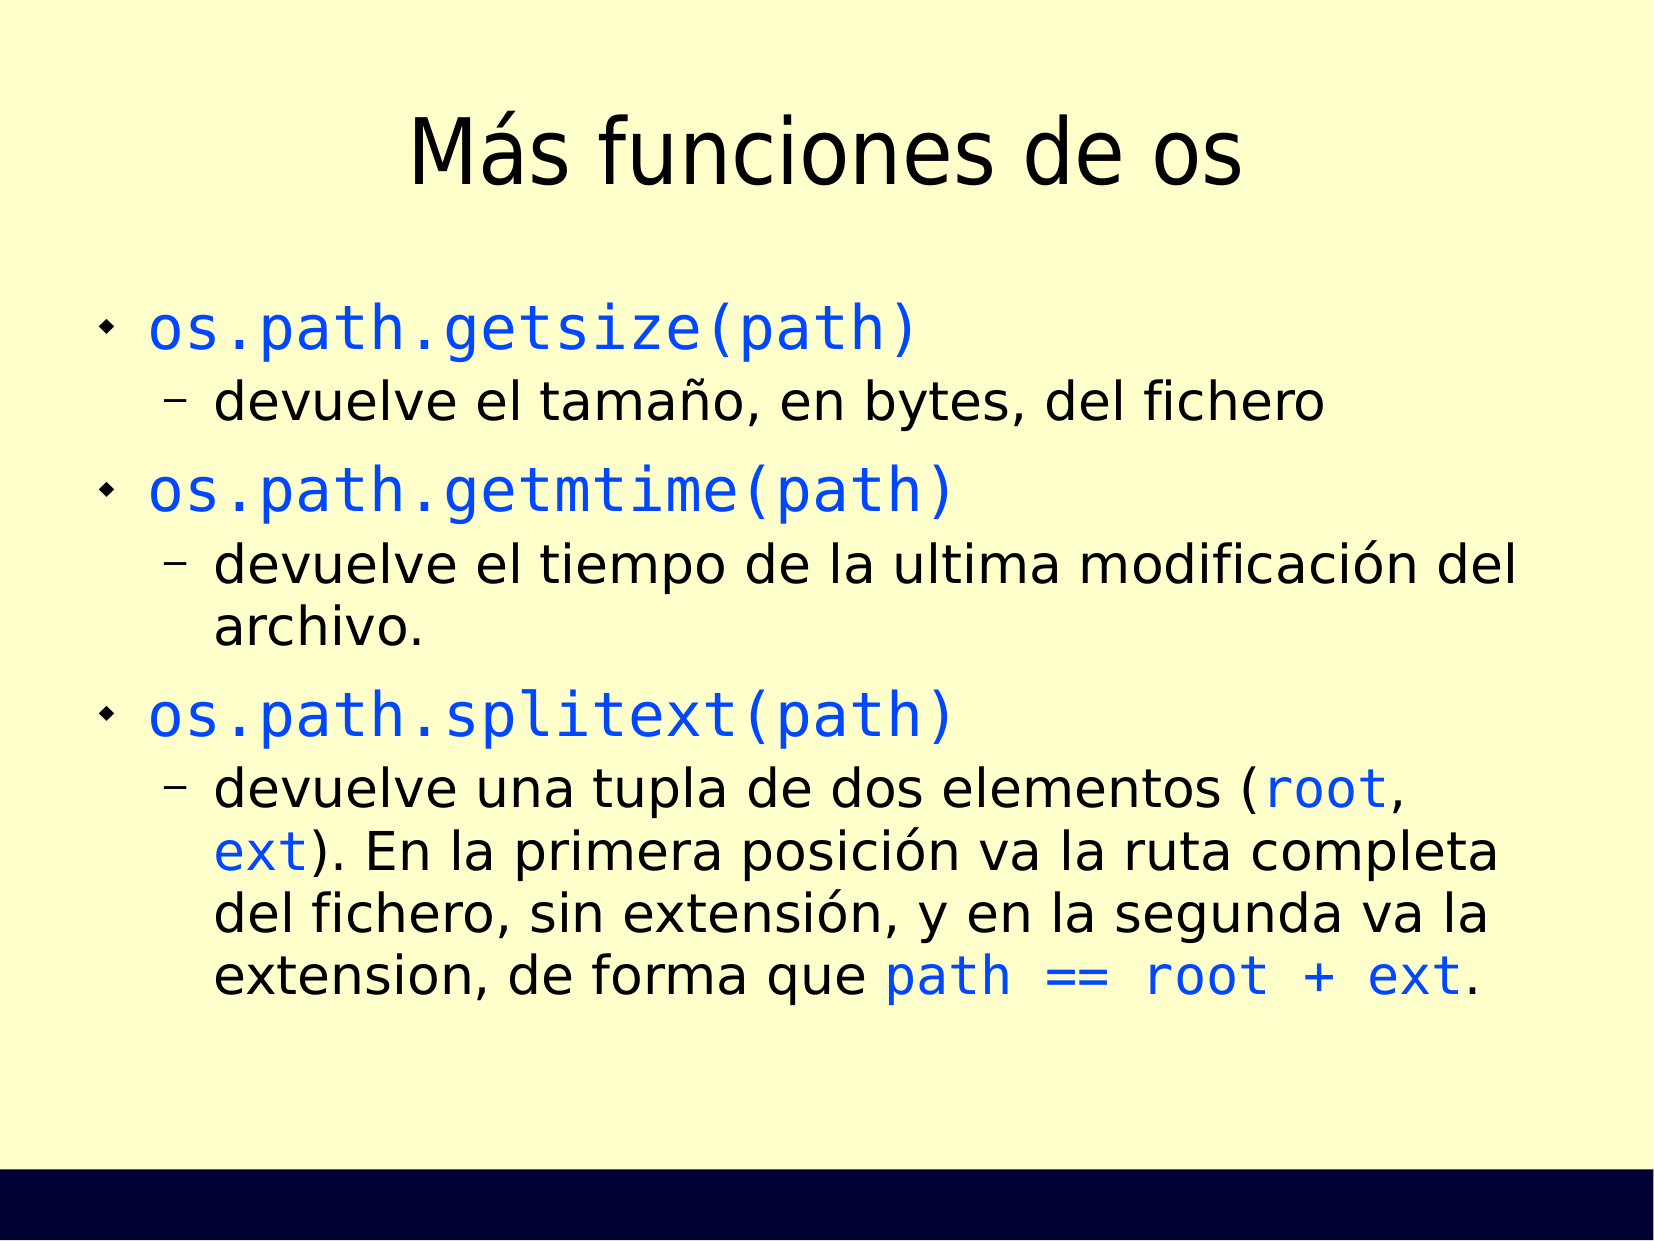

# Más funciones de os
os.path.getsize(path)
devuelve el tamaño, en bytes, del fichero
os.path.getmtime(path)
devuelve el tiempo de la ultima modificación del archivo.
os.path.splitext(path)
devuelve una tupla de dos elementos (root, ext). En la primera posición va la ruta completa del fichero, sin extensión, y en la segunda va la extension, de forma que path == root + ext.